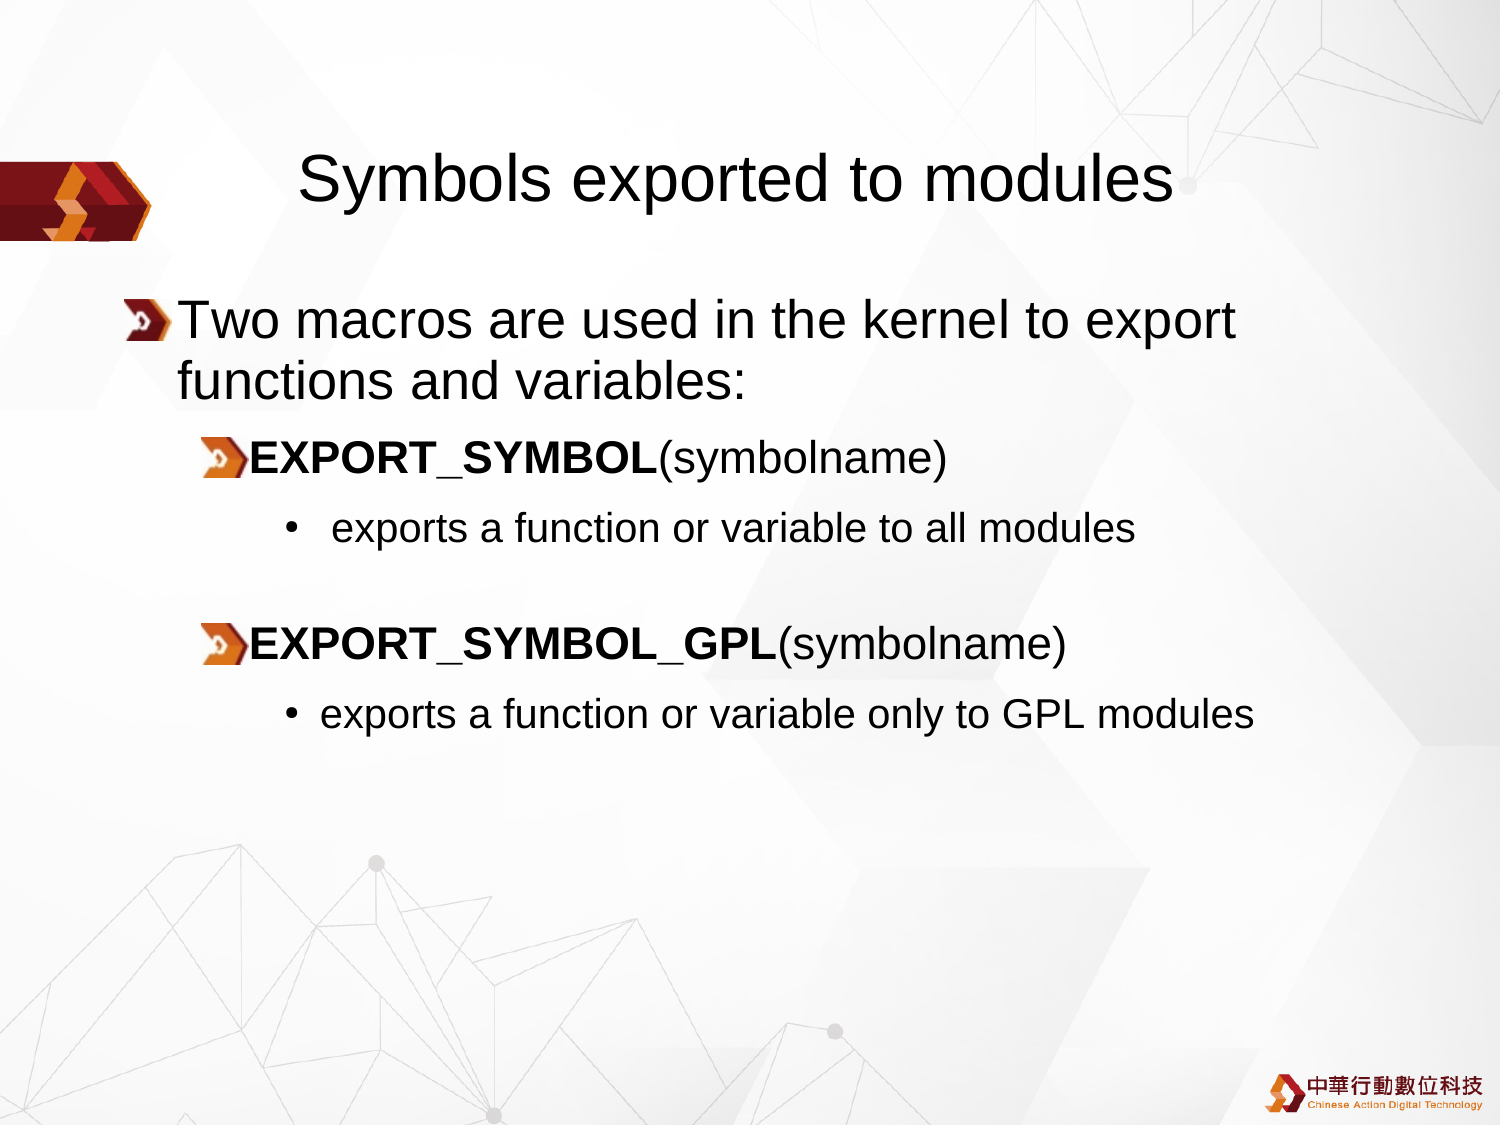

# Symbols exported to modules
Two macros are used in the kernel to export functions and variables:
EXPORT_SYMBOL(symbolname)
 exports a function or variable to all modules
EXPORT_SYMBOL_GPL(symbolname)
exports a function or variable only to GPL modules